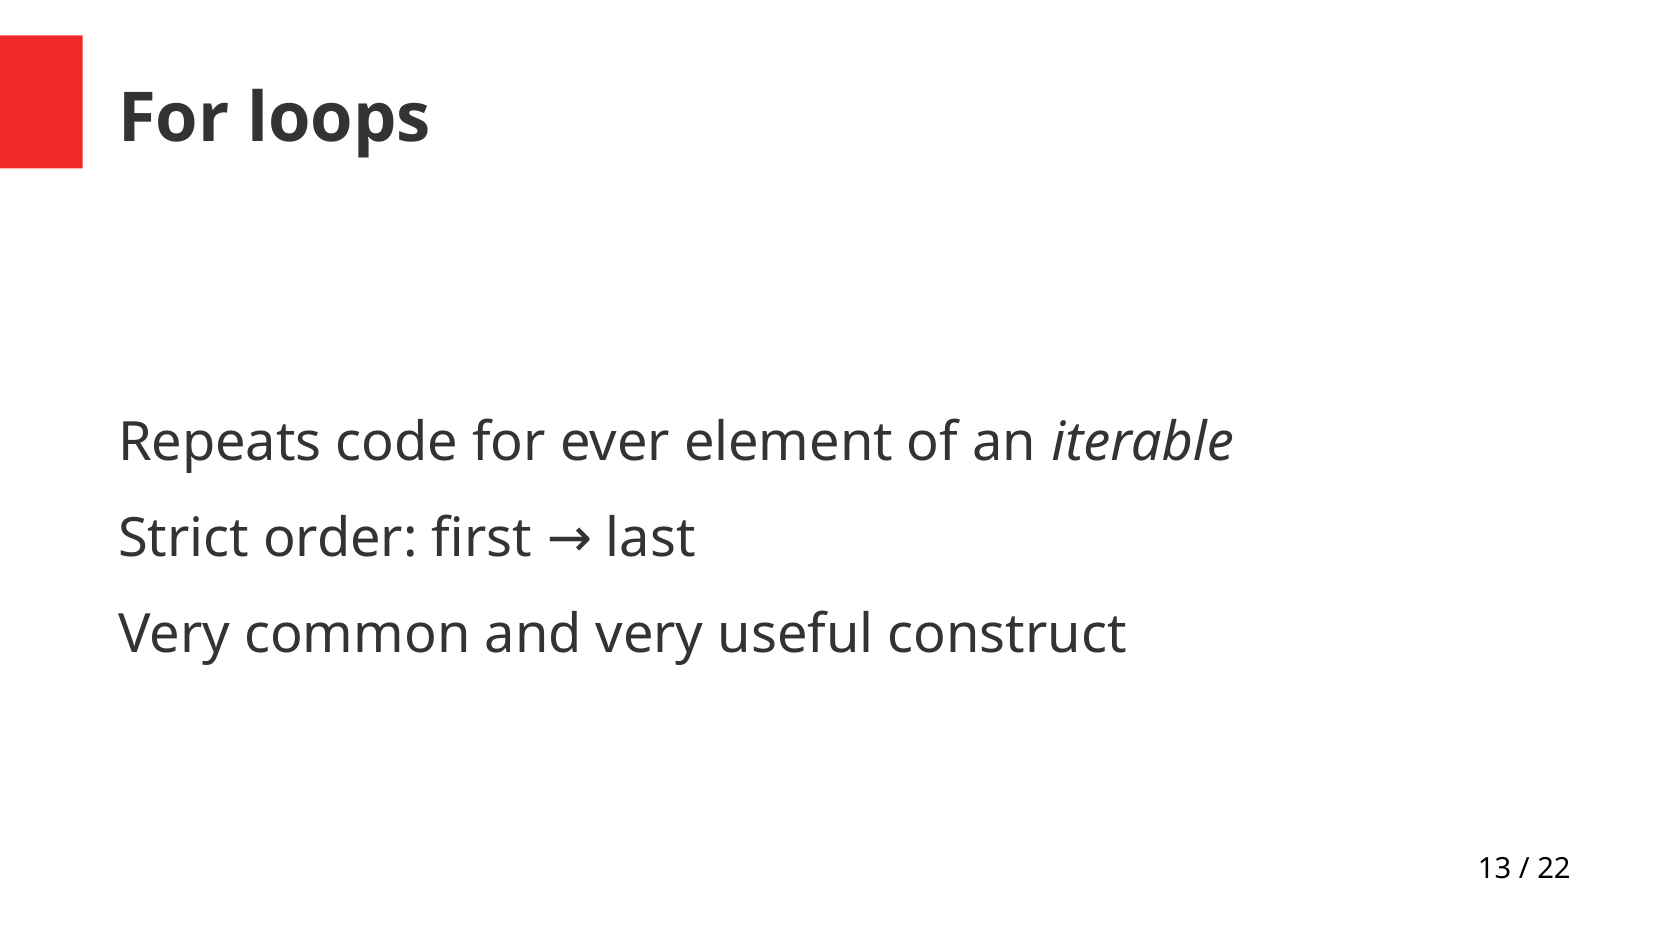

# For loops
Repeats code for ever element of an iterable
Strict order: first → last
Very common and very useful construct
13